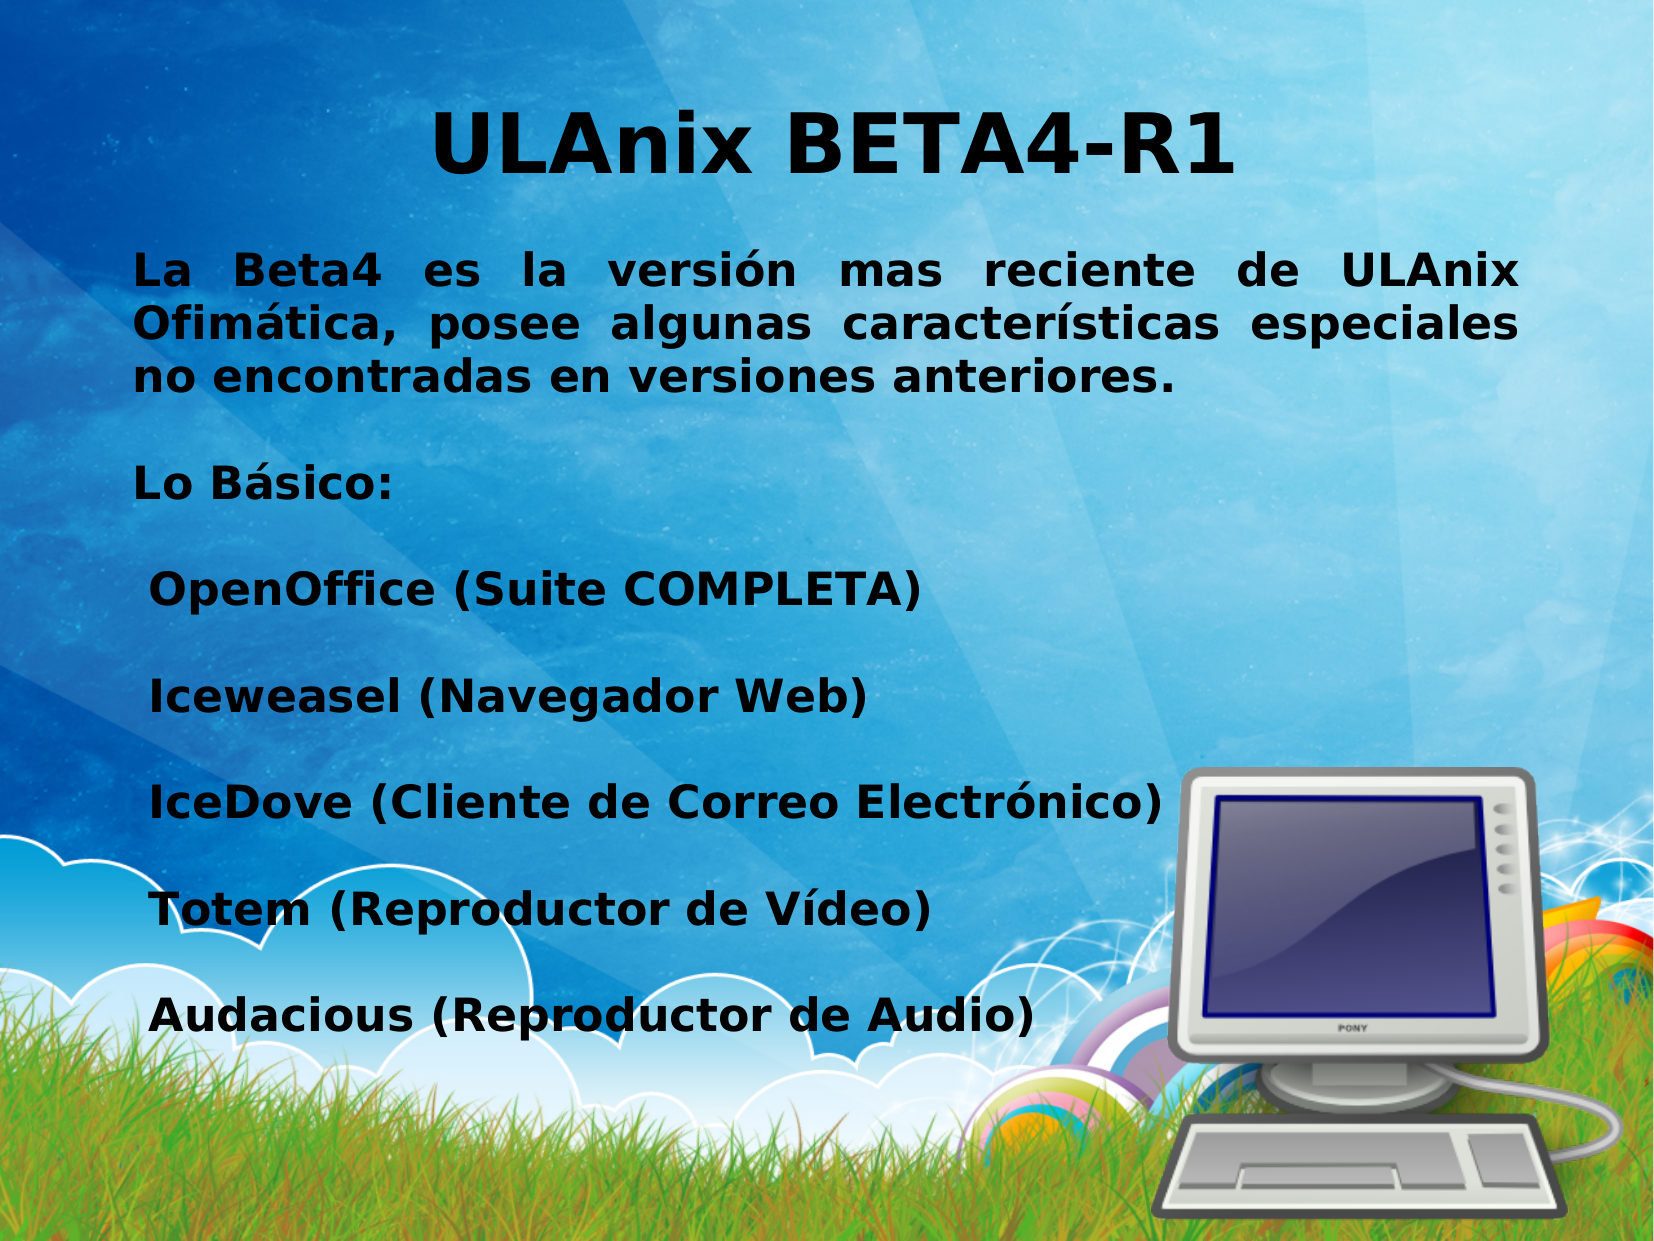

ULAnix BETA4-R1
La Beta4 es la versión mas reciente de ULAnix Ofimática, posee algunas características especiales no encontradas en versiones anteriores.
Lo Básico:
 OpenOffice (Suite COMPLETA)
 Iceweasel (Navegador Web)
 IceDove (Cliente de Correo Electrónico)
 Totem (Reproductor de Vídeo)
 Audacious (Reproductor de Audio)